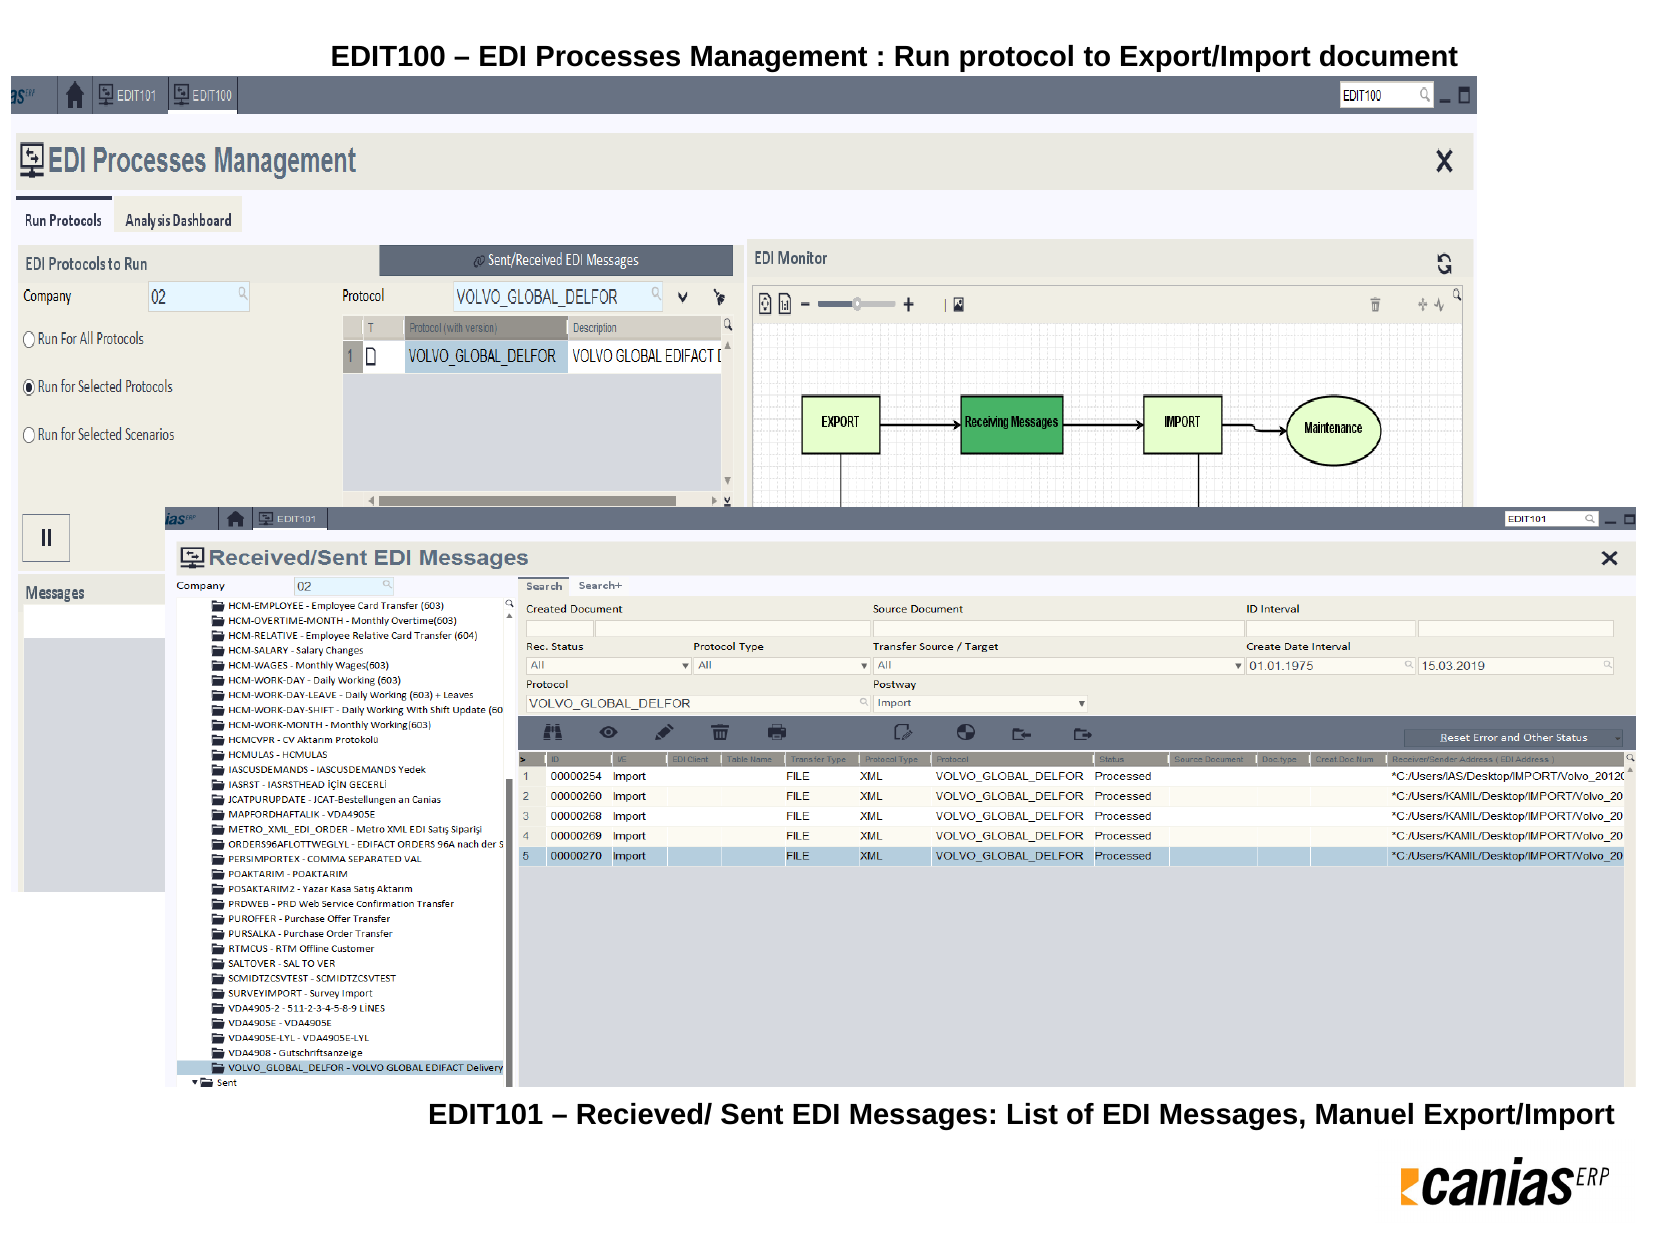

EDIT100 – EDI Processes Management : Run protocol to Export/Import document
EDIT101 – Recieved/ Sent EDI Messages: List of EDI Messages, Manuel Export/Import